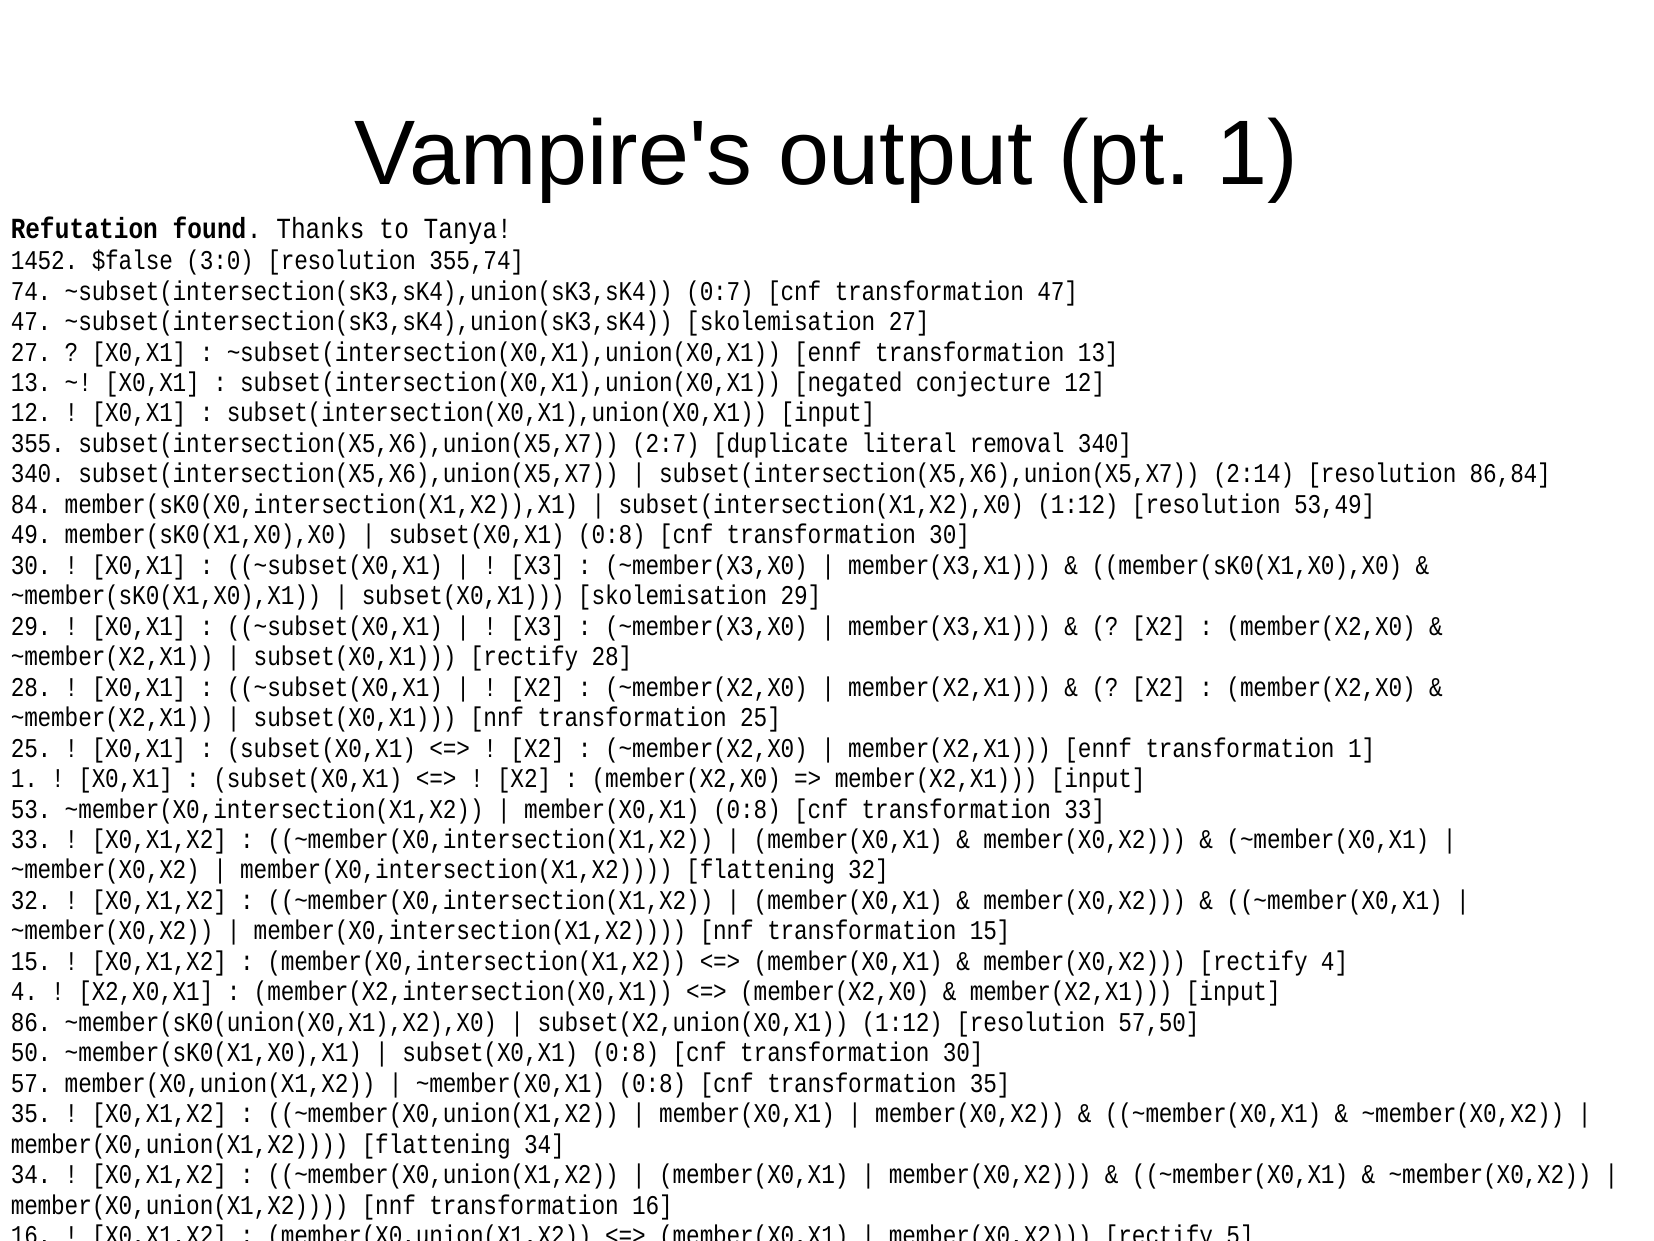

# Vampire's output (pt. 1)
Refutation found. Thanks to Tanya!
1452. $false (3:0) [resolution 355,74]
74. ~subset(intersection(sK3,sK4),union(sK3,sK4)) (0:7) [cnf transformation 47]
47. ~subset(intersection(sK3,sK4),union(sK3,sK4)) [skolemisation 27]
27. ? [X0,X1] : ~subset(intersection(X0,X1),union(X0,X1)) [ennf transformation 13]
13. ~! [X0,X1] : subset(intersection(X0,X1),union(X0,X1)) [negated conjecture 12]
12. ! [X0,X1] : subset(intersection(X0,X1),union(X0,X1)) [input]
355. subset(intersection(X5,X6),union(X5,X7)) (2:7) [duplicate literal removal 340]
340. subset(intersection(X5,X6),union(X5,X7)) | subset(intersection(X5,X6),union(X5,X7)) (2:14) [resolution 86,84]
84. member(sK0(X0,intersection(X1,X2)),X1) | subset(intersection(X1,X2),X0) (1:12) [resolution 53,49]
49. member(sK0(X1,X0),X0) | subset(X0,X1) (0:8) [cnf transformation 30]
30. ! [X0,X1] : ((~subset(X0,X1) | ! [X3] : (~member(X3,X0) | member(X3,X1))) & ((member(sK0(X1,X0),X0) & ~member(sK0(X1,X0),X1)) | subset(X0,X1))) [skolemisation 29]
29. ! [X0,X1] : ((~subset(X0,X1) | ! [X3] : (~member(X3,X0) | member(X3,X1))) & (? [X2] : (member(X2,X0) & ~member(X2,X1)) | subset(X0,X1))) [rectify 28]
28. ! [X0,X1] : ((~subset(X0,X1) | ! [X2] : (~member(X2,X0) | member(X2,X1))) & (? [X2] : (member(X2,X0) & ~member(X2,X1)) | subset(X0,X1))) [nnf transformation 25]
25. ! [X0,X1] : (subset(X0,X1) <=> ! [X2] : (~member(X2,X0) | member(X2,X1))) [ennf transformation 1]
1. ! [X0,X1] : (subset(X0,X1) <=> ! [X2] : (member(X2,X0) => member(X2,X1))) [input]
53. ~member(X0,intersection(X1,X2)) | member(X0,X1) (0:8) [cnf transformation 33]
33. ! [X0,X1,X2] : ((~member(X0,intersection(X1,X2)) | (member(X0,X1) & member(X0,X2))) & (~member(X0,X1) | ~member(X0,X2) | member(X0,intersection(X1,X2)))) [flattening 32]
32. ! [X0,X1,X2] : ((~member(X0,intersection(X1,X2)) | (member(X0,X1) & member(X0,X2))) & ((~member(X0,X1) | ~member(X0,X2)) | member(X0,intersection(X1,X2)))) [nnf transformation 15]
15. ! [X0,X1,X2] : (member(X0,intersection(X1,X2)) <=> (member(X0,X1) & member(X0,X2))) [rectify 4]
4. ! [X2,X0,X1] : (member(X2,intersection(X0,X1)) <=> (member(X2,X0) & member(X2,X1))) [input]
86. ~member(sK0(union(X0,X1),X2),X0) | subset(X2,union(X0,X1)) (1:12) [resolution 57,50]
50. ~member(sK0(X1,X0),X1) | subset(X0,X1) (0:8) [cnf transformation 30]
57. member(X0,union(X1,X2)) | ~member(X0,X1) (0:8) [cnf transformation 35]
35. ! [X0,X1,X2] : ((~member(X0,union(X1,X2)) | member(X0,X1) | member(X0,X2)) & ((~member(X0,X1) & ~member(X0,X2)) | member(X0,union(X1,X2)))) [flattening 34]
34. ! [X0,X1,X2] : ((~member(X0,union(X1,X2)) | (member(X0,X1) | member(X0,X2))) & ((~member(X0,X1) & ~member(X0,X2)) | member(X0,union(X1,X2)))) [nnf transformation 16]
16. ! [X0,X1,X2] : (member(X0,union(X1,X2)) <=> (member(X0,X1) | member(X0,X2))) [rectify 5]
5. ! [X2,X0,X1] : (member(X2,union(X0,X1)) <=> (member(X2,X0) | member(X2,X1))) [input]